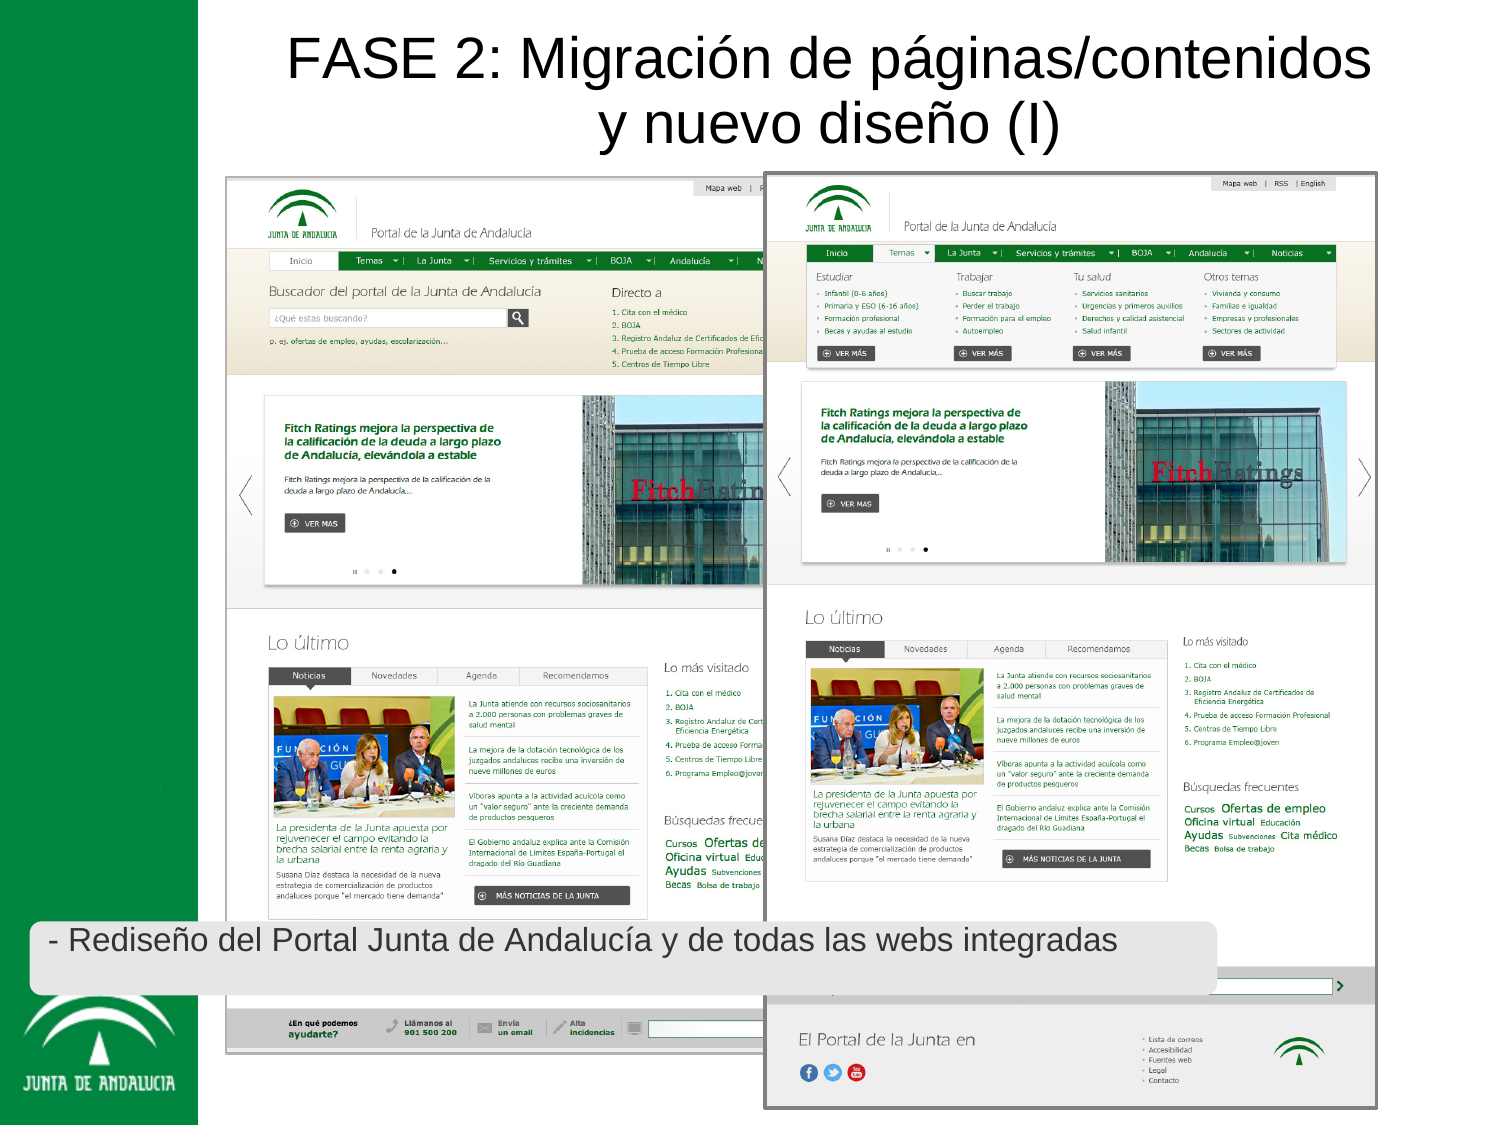

FASE 2: Migración de páginas/contenidos y nuevo diseño (I)
#
- Rediseño del Portal Junta de Andalucía y de todas las webs integradas